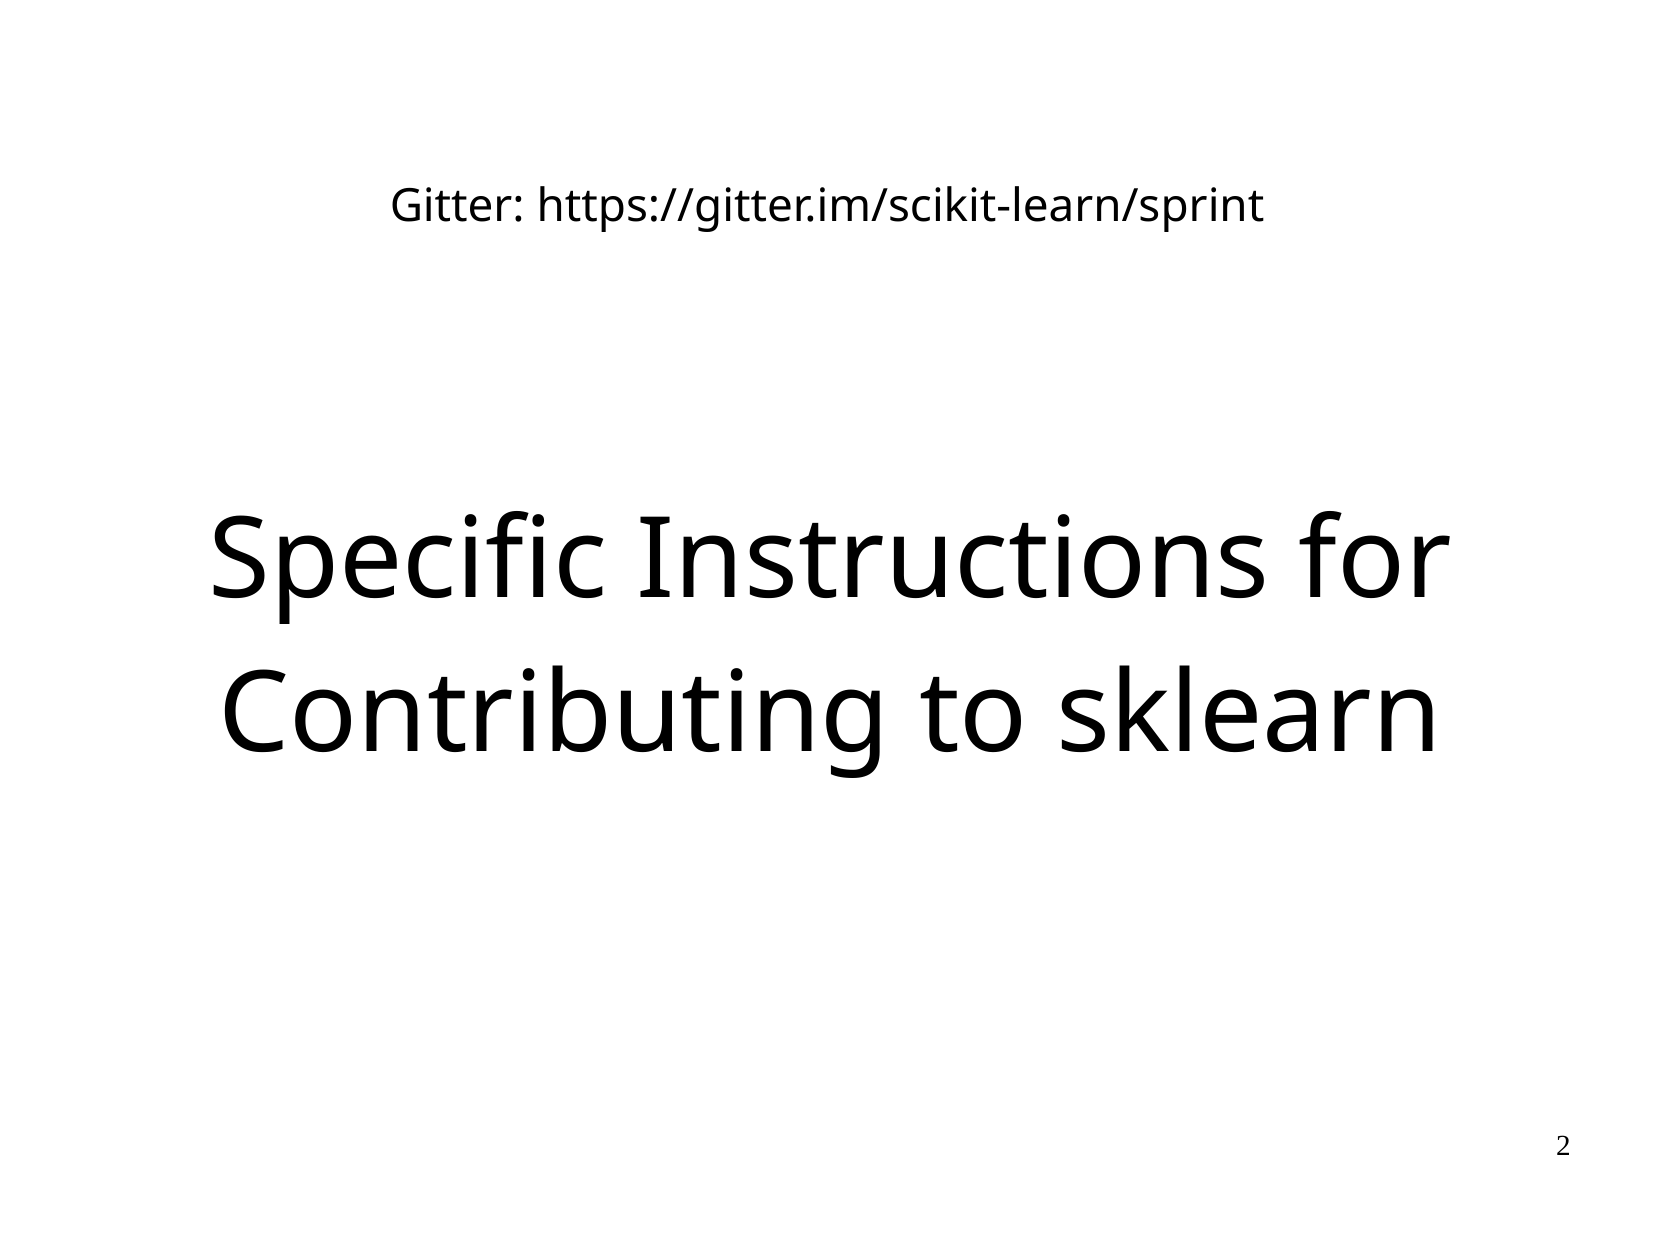

Specific Instructions for Contributing to sklearn
Gitter: https://gitter.im/scikit-learn/sprint
2